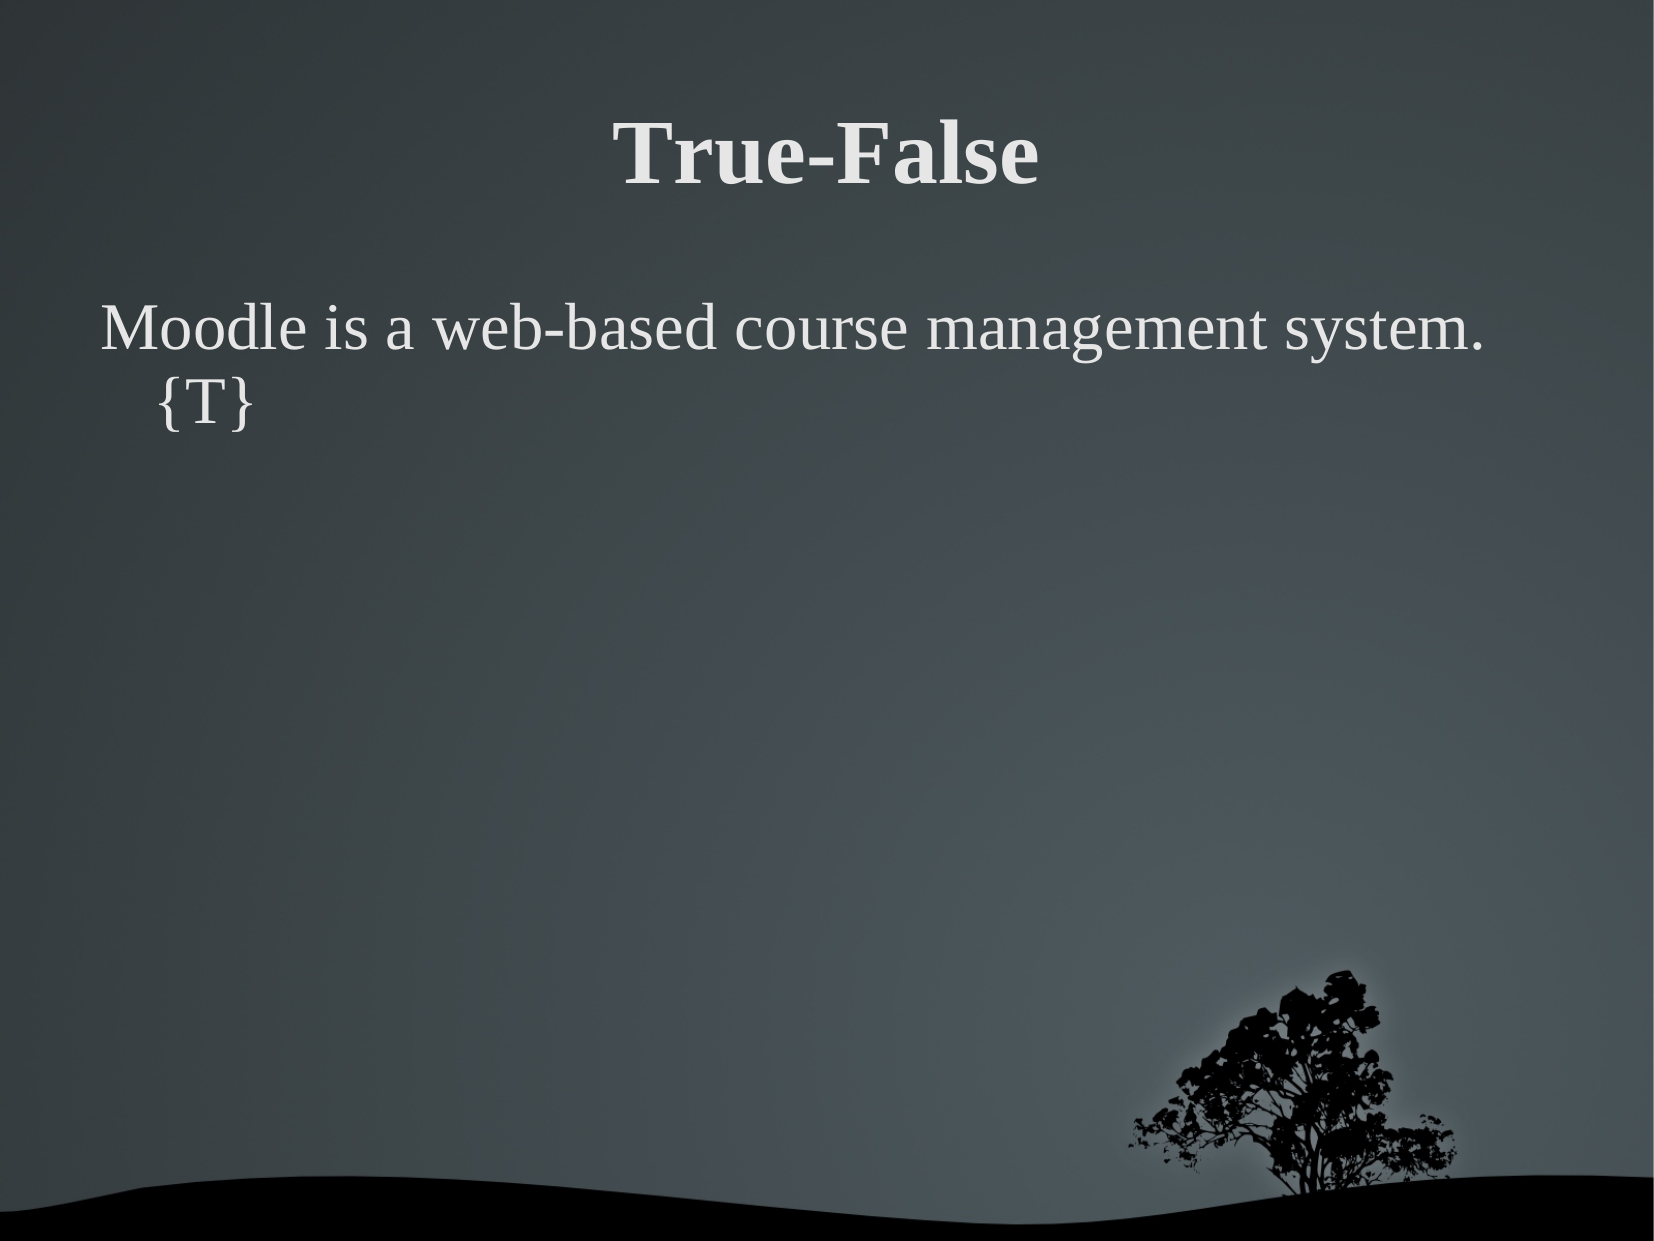

# True-False
Moodle is a web-based course management system. {T}